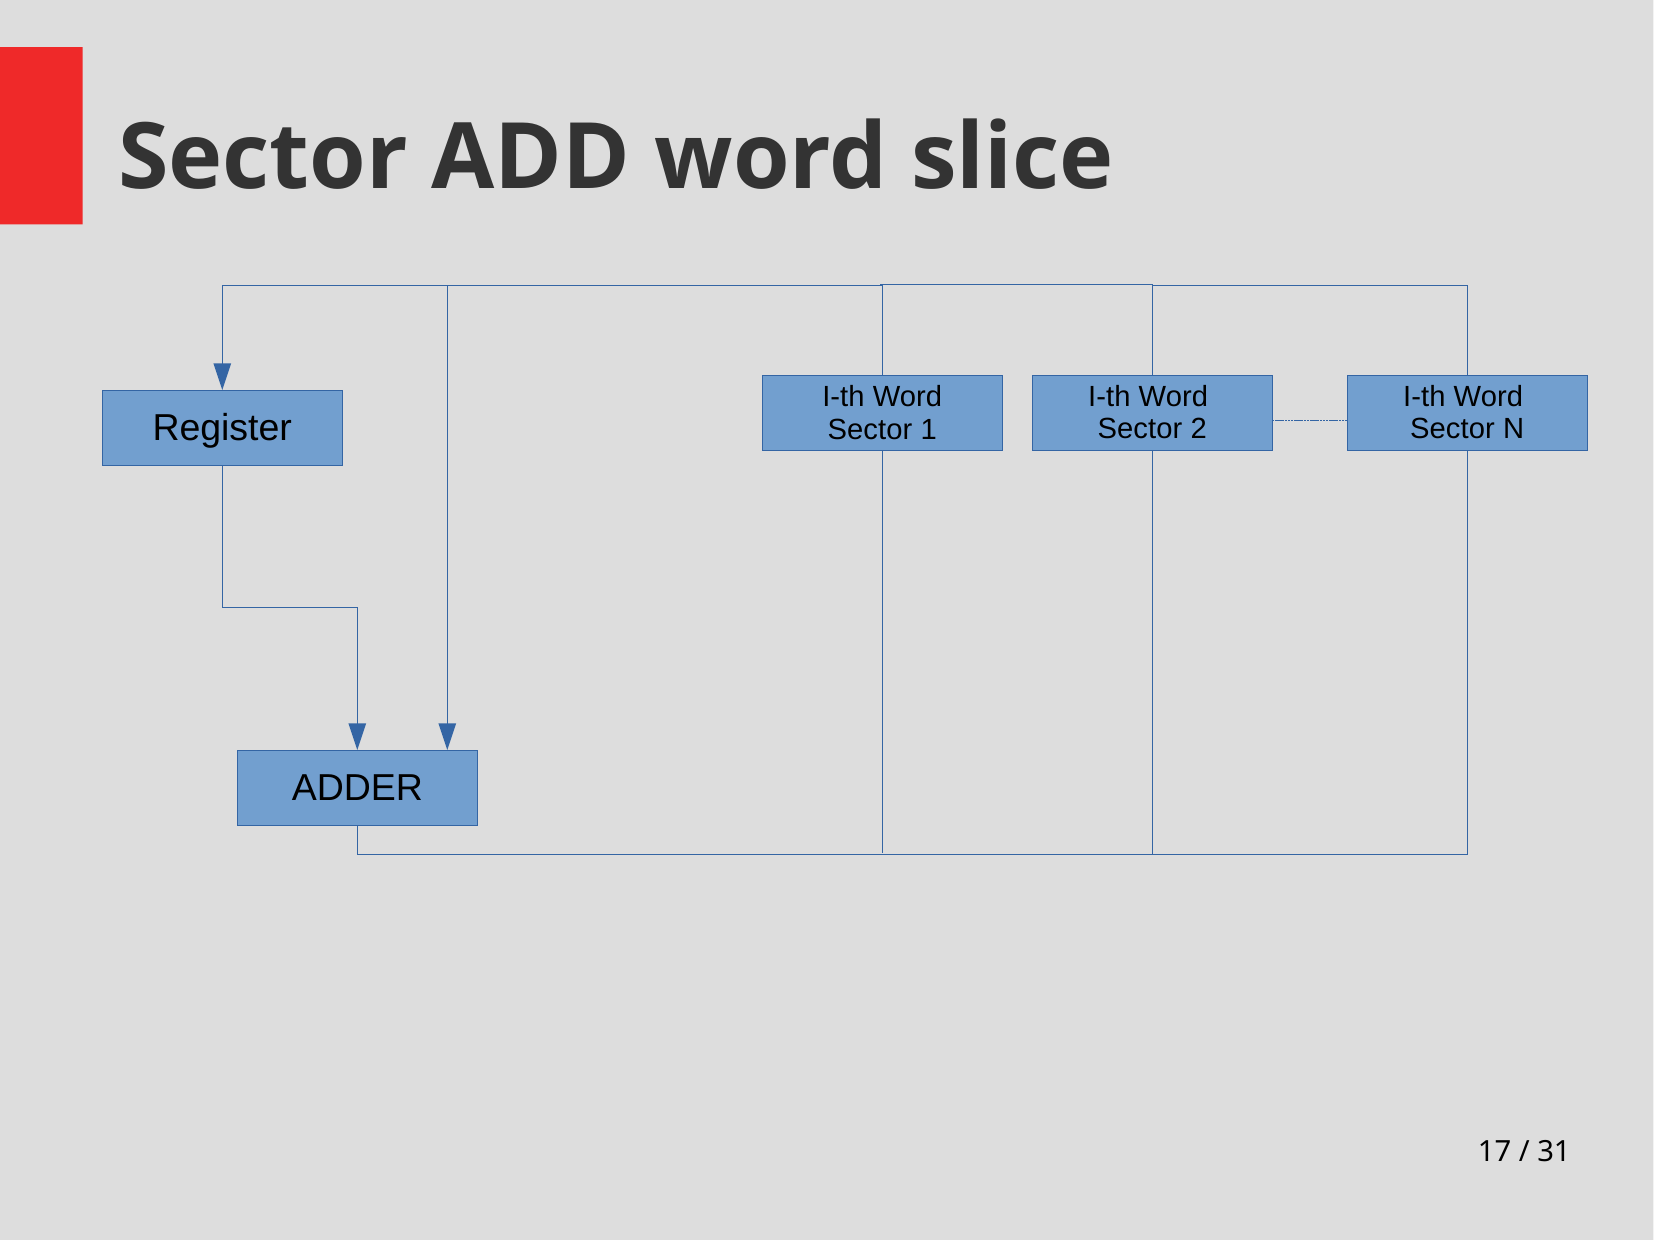

# Sector ADD word slice
I-th Word Sector 1
I-th Word
Sector 2
I-th Word
Sector N
Register
ADDER
17